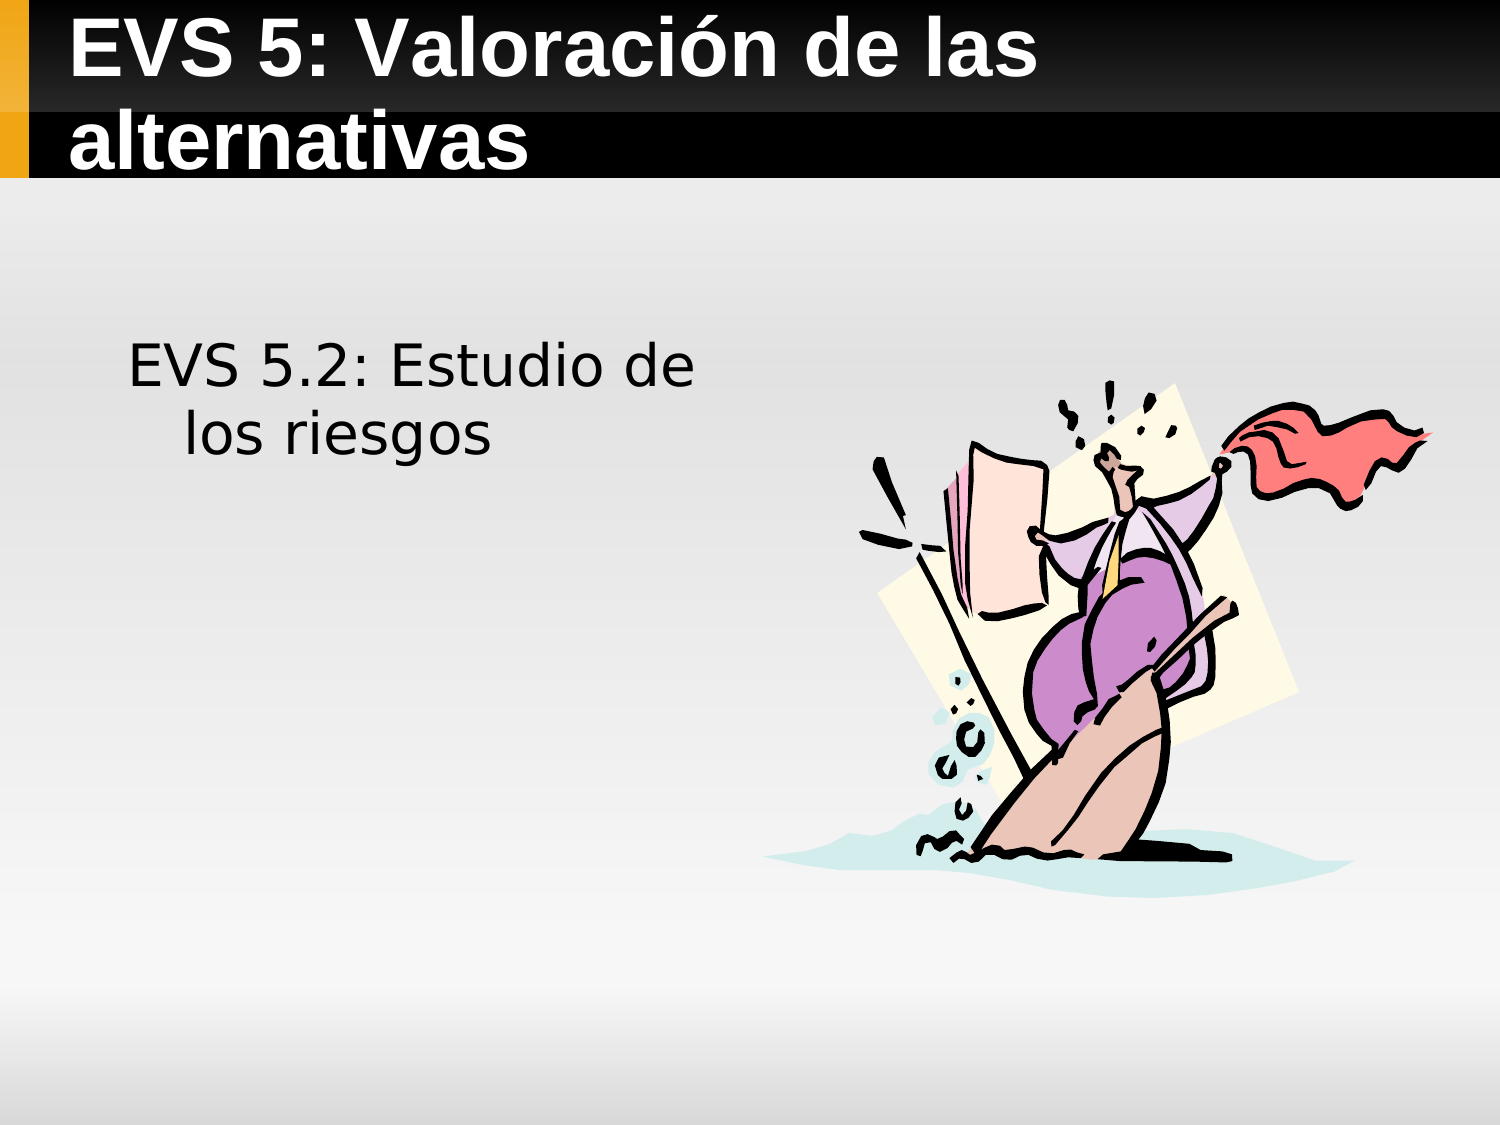

# EVS 5: Valoración de las alternativas
EVS 5.2: Estudio de los riesgos